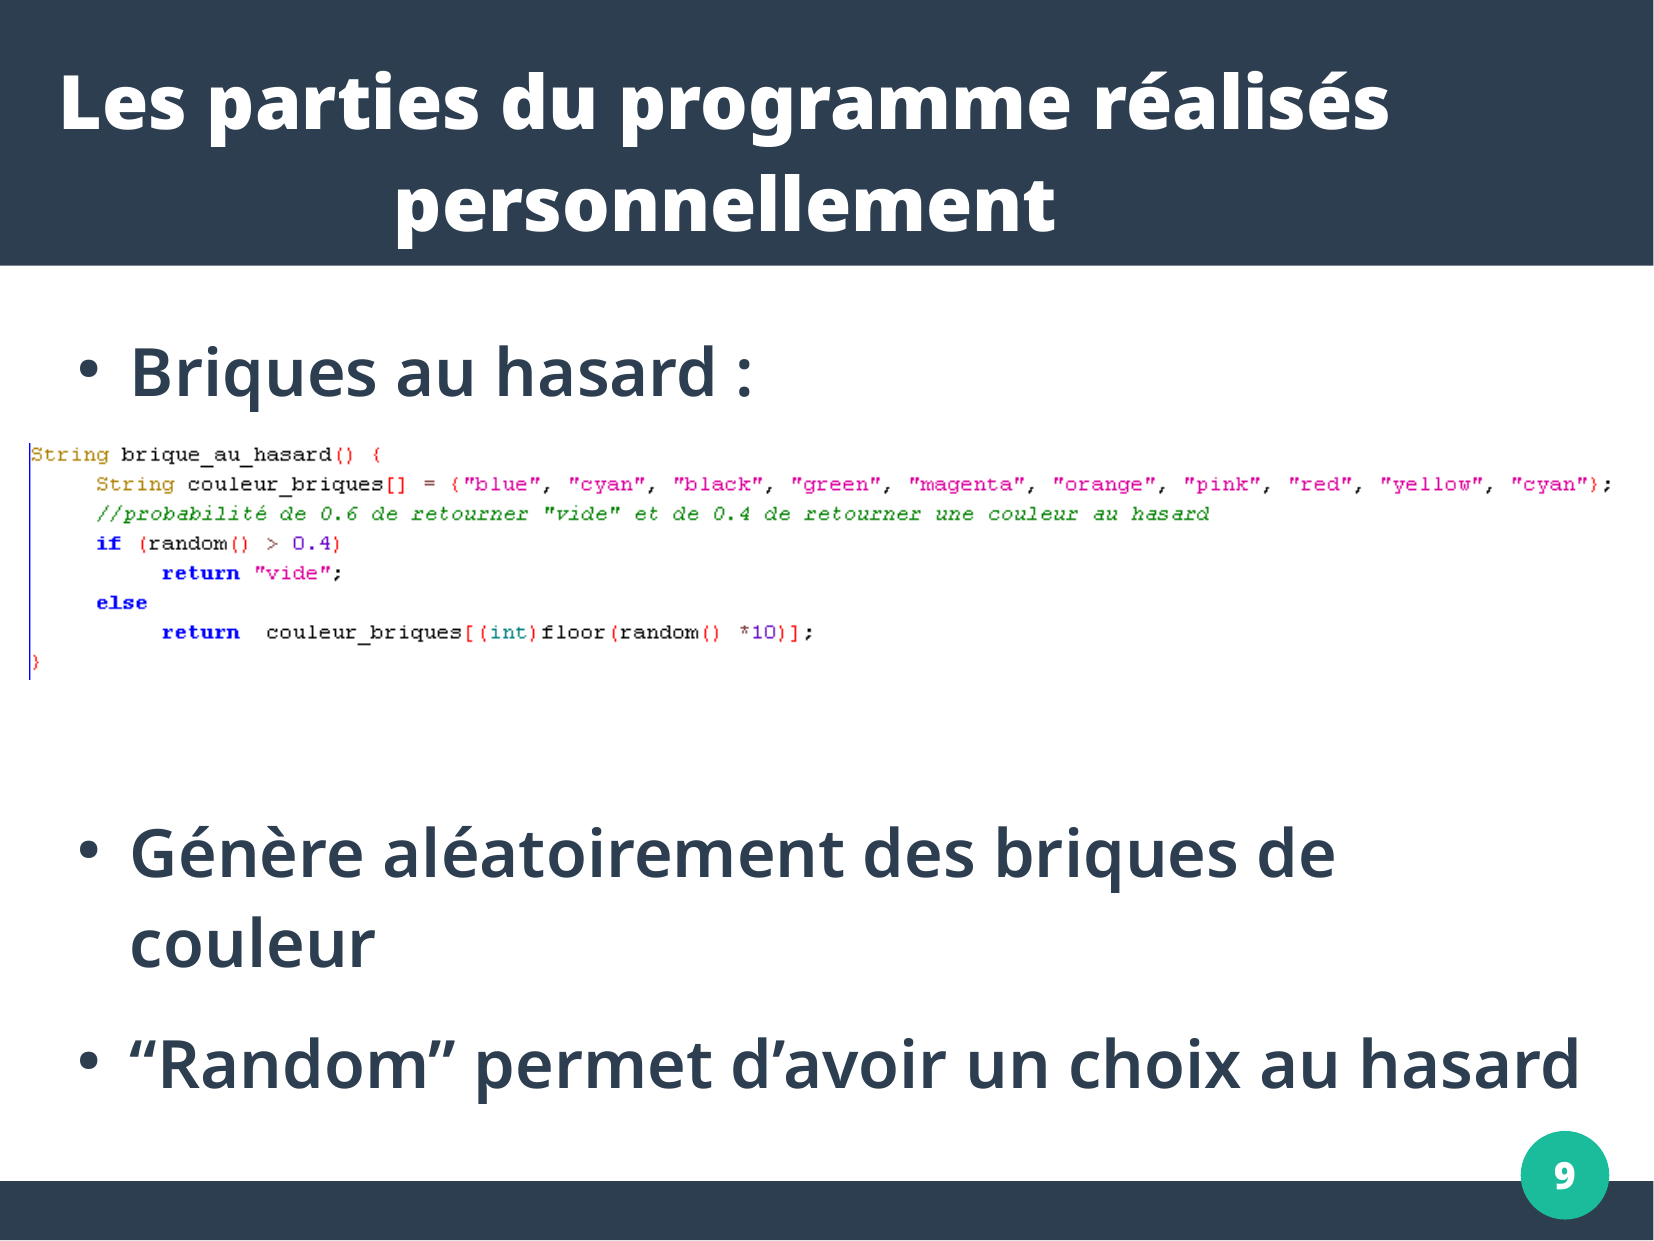

# Les parties du programme réalisés personnellement
Briques au hasard :
Génère aléatoirement des briques de couleur
“Random” permet d’avoir un choix au hasard
9